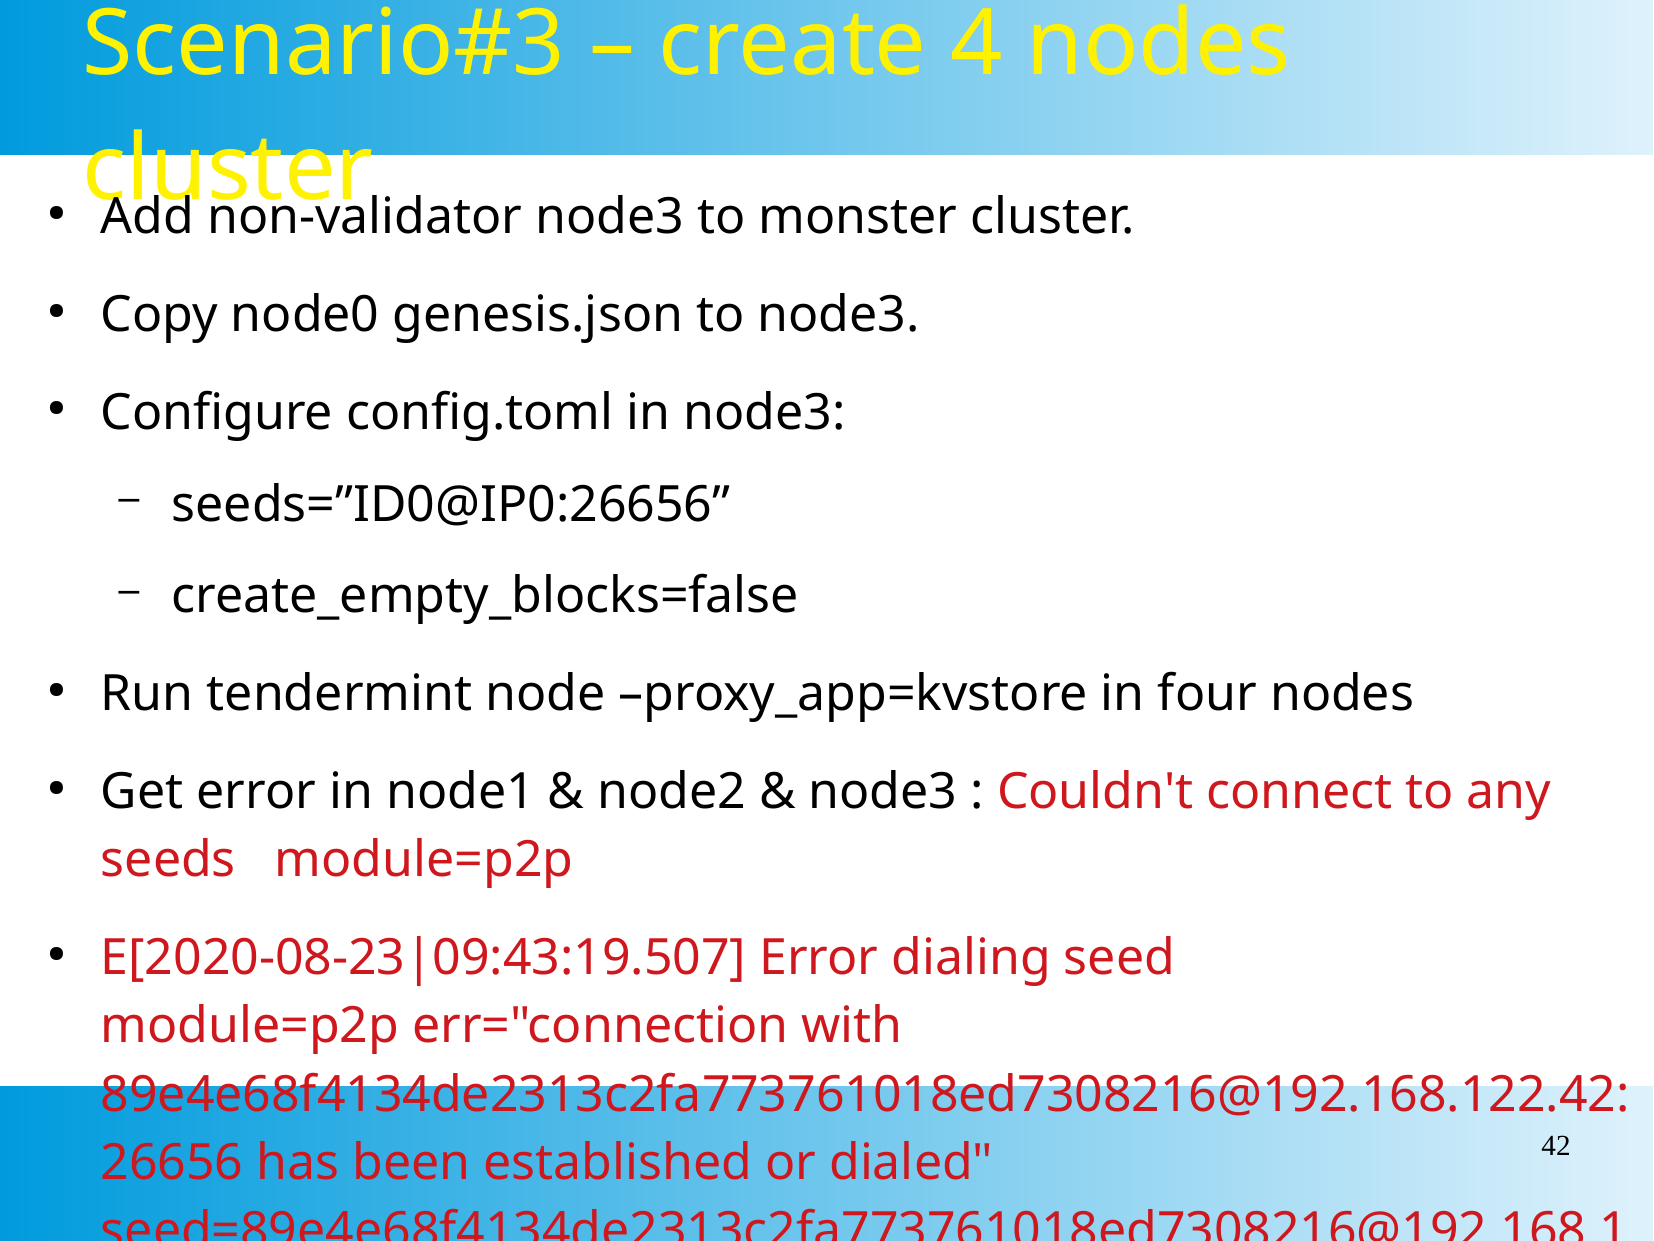

# Scenario#3 – create 4 nodes cluster
Add non-validator node3 to monster cluster.
Copy node0 genesis.json to node3.
Configure config.toml in node3:
seeds=”ID0@IP0:26656”
create_empty_blocks=false
Run tendermint node –proxy_app=kvstore in four nodes
Get error in node1 & node2 & node3 : Couldn't connect to any seeds module=p2p
E[2020-08-23|09:43:19.507] Error dialing seed module=p2p err="connection with 89e4e68f4134de2313c2fa773761018ed7308216@192.168.122.42:26656 has been established or dialed" seed=89e4e68f4134de2313c2fa773761018ed7308216@192.168.122.42:26656
42